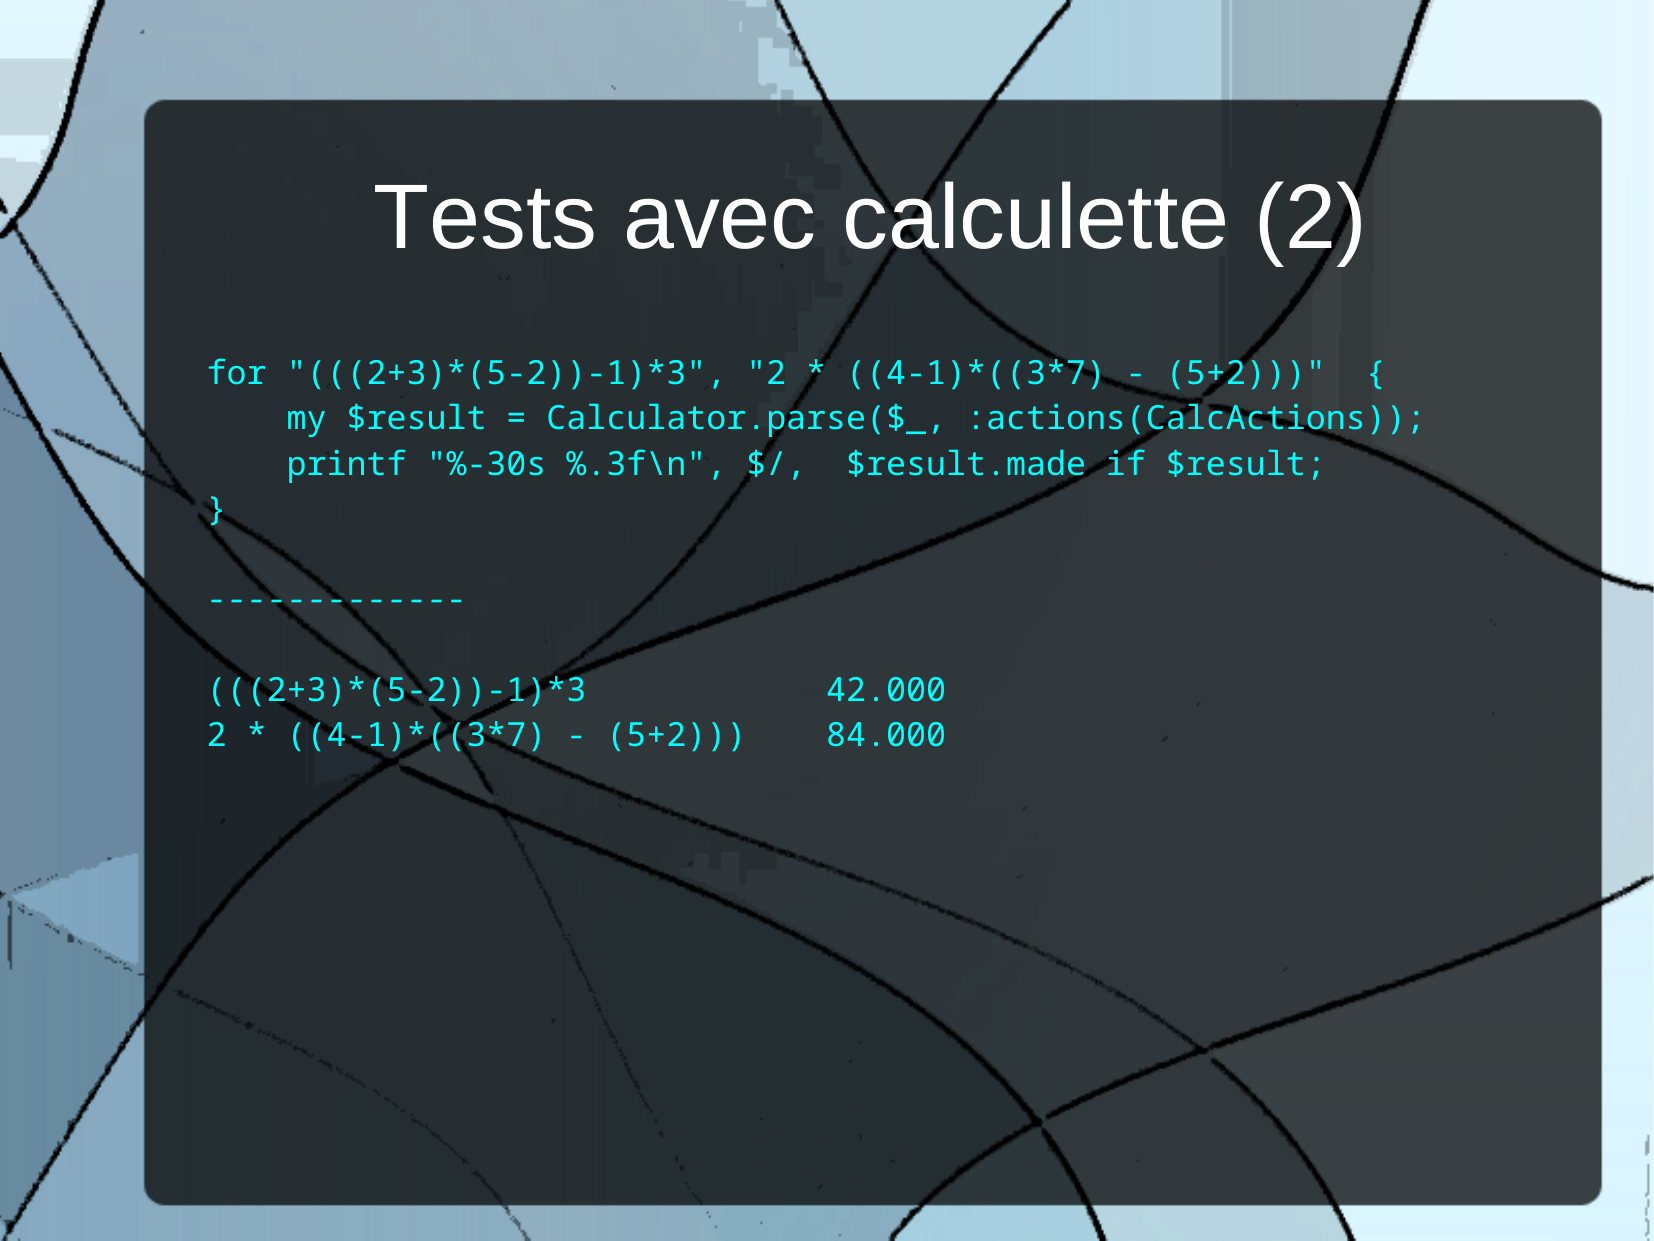

# Tests avec calculette (2)
for "(((2+3)*(5-2))-1)*3", "2 * ((4-1)*((3*7) - (5+2)))" {
 my $result = Calculator.parse($_, :actions(CalcActions));
 printf "%-30s %.3f\n", $/, $result.made if $result;
}
-------------
(((2+3)*(5-2))-1)*3 42.000
2 * ((4-1)*((3*7) - (5+2))) 84.000